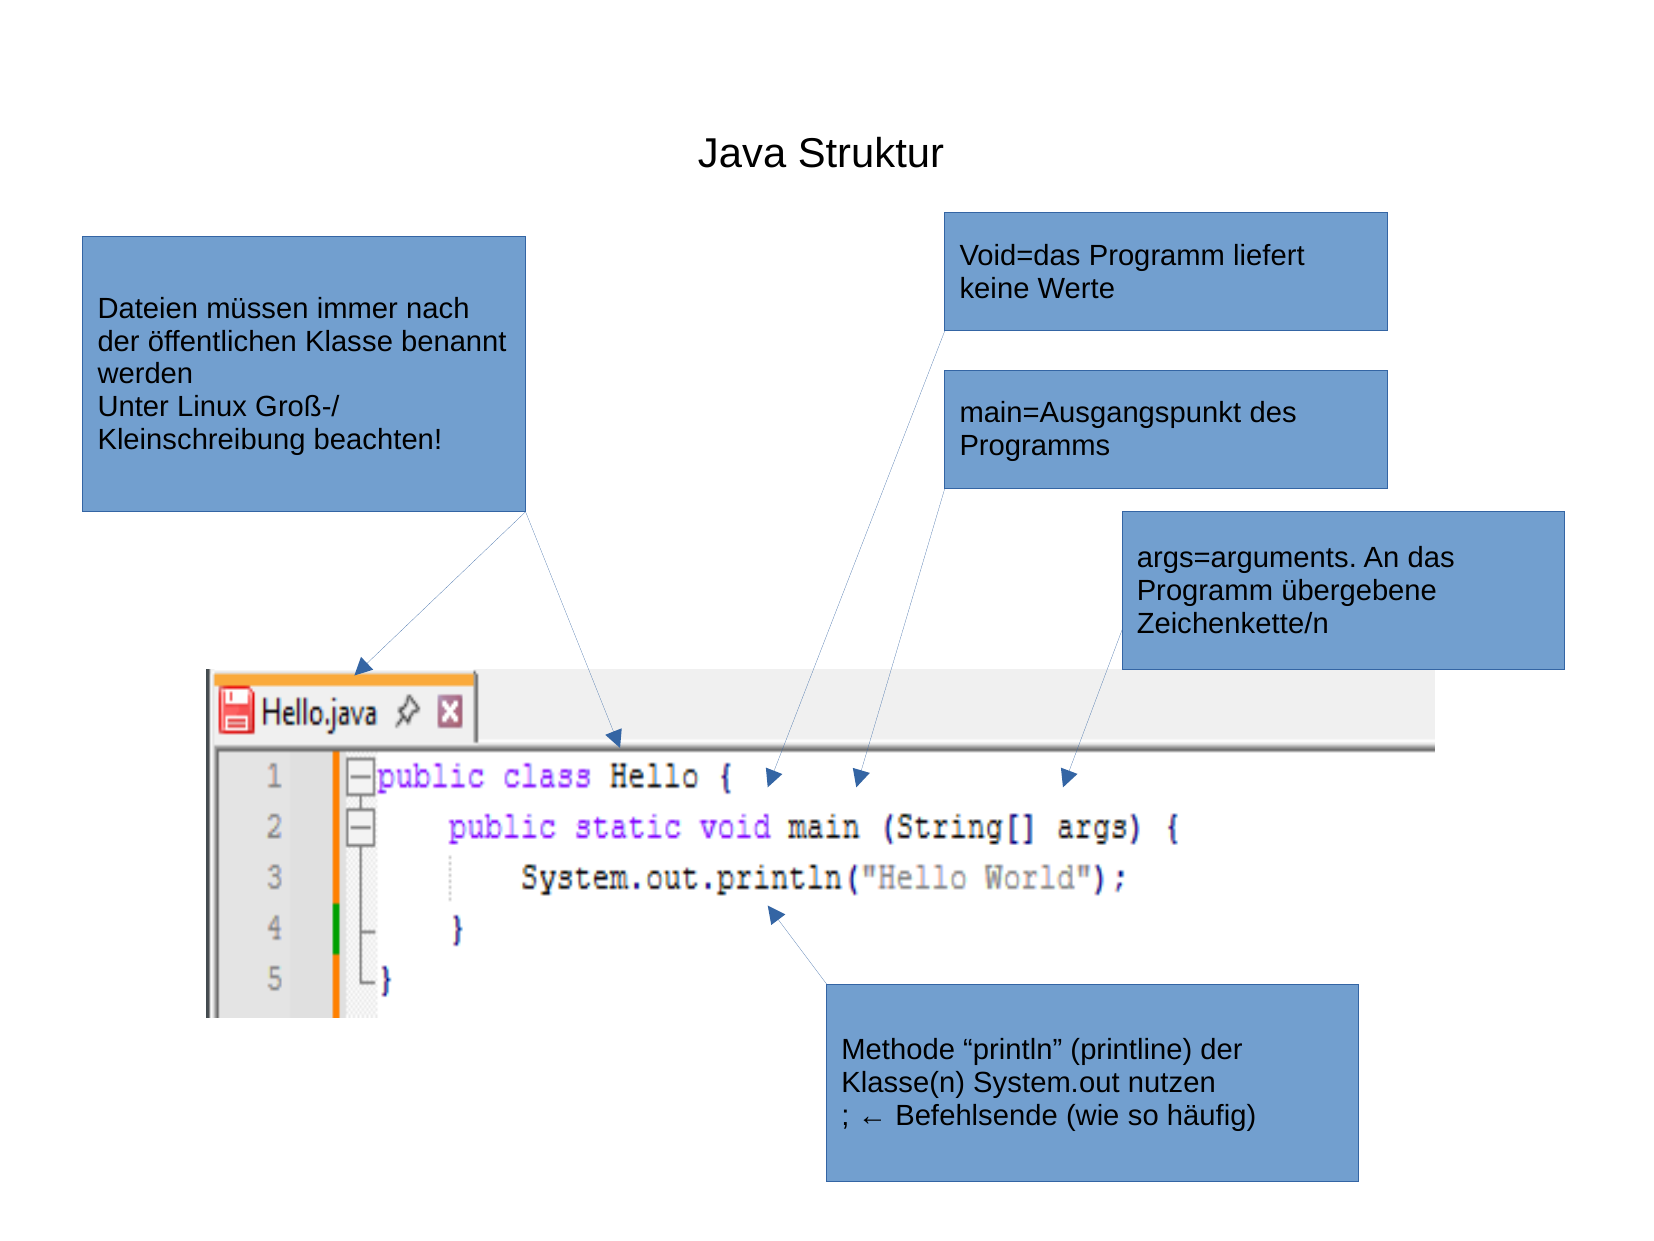

# Java Struktur
Void=das Programm liefert keine Werte
Dateien müssen immer nach der öffentlichen Klasse benannt werden
Unter Linux Groß-/ Kleinschreibung beachten!
main=Ausgangspunkt des Programms
args=arguments. An das Programm übergebene Zeichenkette/n
Methode “println” (printline) der Klasse(n) System.out nutzen
; ← Befehlsende (wie so häufig)